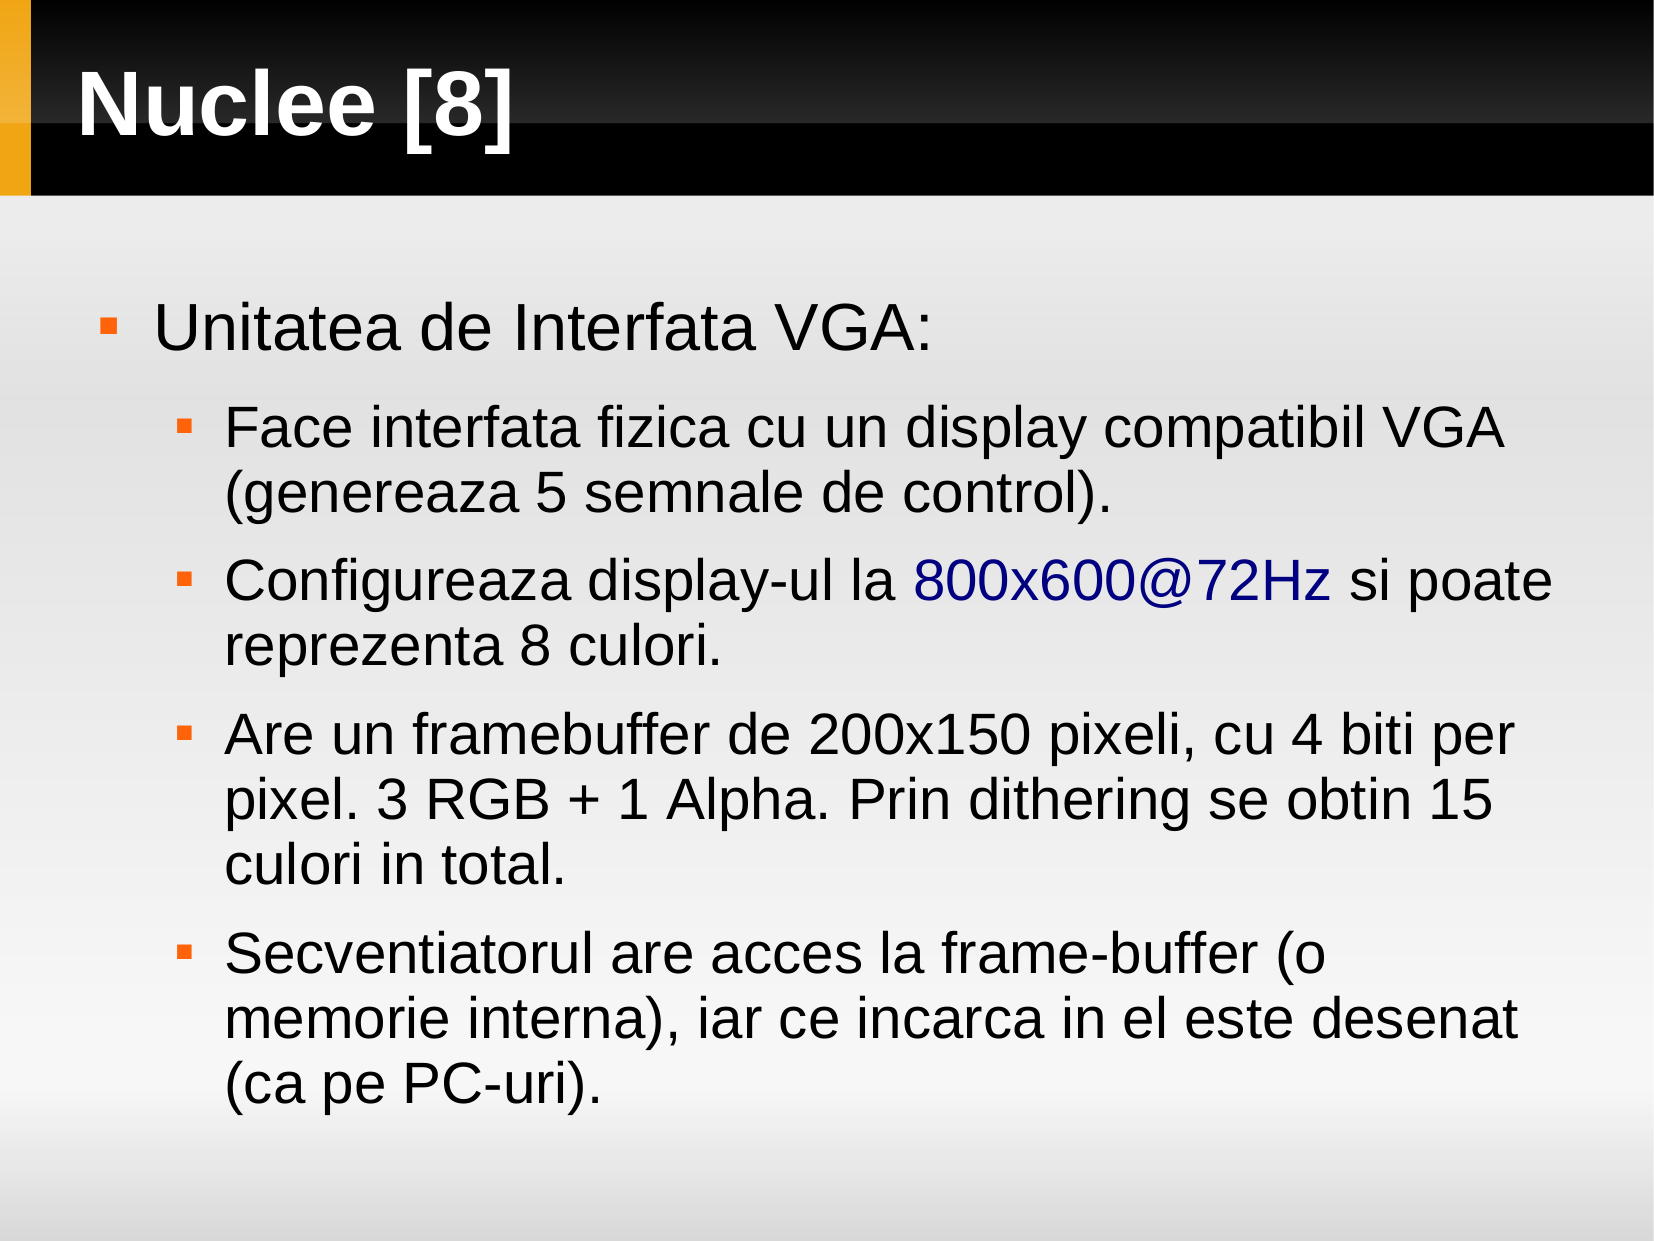

# Nuclee [8]
Unitatea de Interfata VGA:
Face interfata fizica cu un display compatibil VGA (genereaza 5 semnale de control).
Configureaza display-ul la 800x600@72Hz si poate reprezenta 8 culori.
Are un framebuffer de 200x150 pixeli, cu 4 biti per pixel. 3 RGB + 1 Alpha. Prin dithering se obtin 15 culori in total.
Secventiatorul are acces la frame-buffer (o memorie interna), iar ce incarca in el este desenat (ca pe PC-uri).